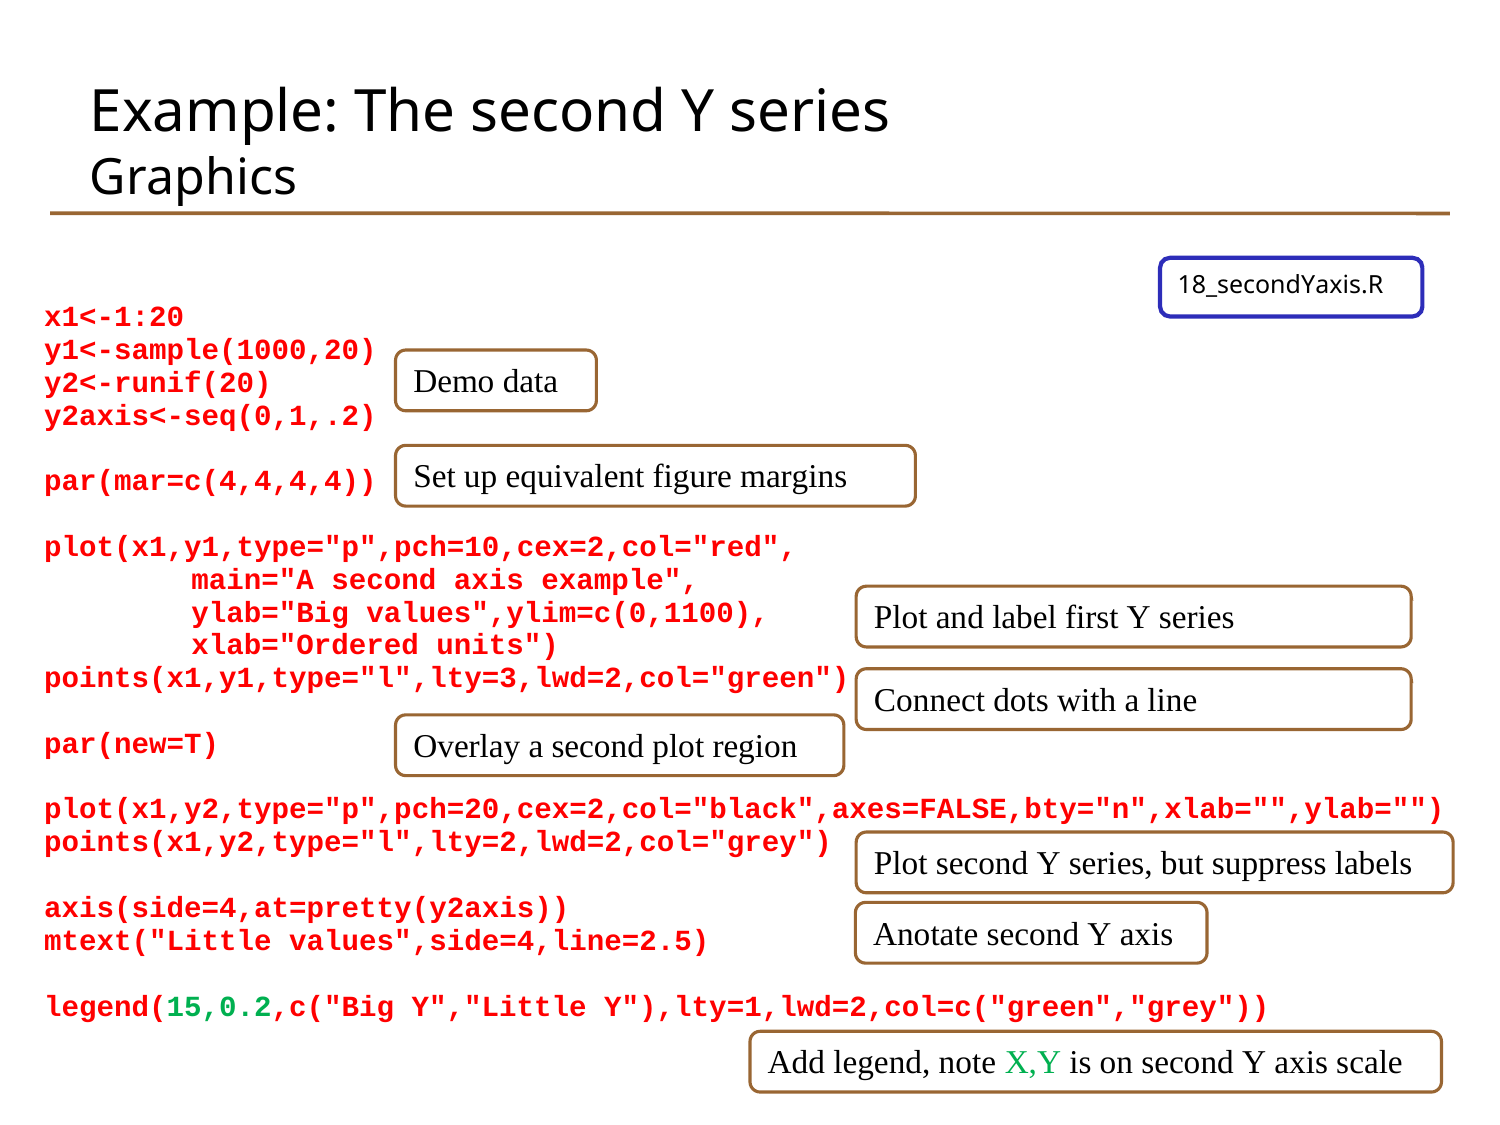

Example: The second Y series
Graphics
18_secondYaxis.R
x1<-1:20
y1<-sample(1000,20)
y2<-runif(20)
y2axis<-seq(0,1,.2)
par(mar=c(4,4,4,4))
plot(x1,y1,type="p",pch=10,cex=2,col="red",
		main="A second axis example",
		ylab="Big values",ylim=c(0,1100),
		xlab="Ordered units")
points(x1,y1,type="l",lty=3,lwd=2,col="green")
par(new=T)
plot(x1,y2,type="p",pch=20,cex=2,col="black",axes=FALSE,bty="n",xlab="",ylab="")
points(x1,y2,type="l",lty=2,lwd=2,col="grey")
axis(side=4,at=pretty(y2axis))
mtext("Little values",side=4,line=2.5)
legend(15,0.2,c("Big Y","Little Y"),lty=1,lwd=2,col=c("green","grey"))
Demo data
Set up equivalent figure margins
Plot and label first Y series
Connect dots with a line
Overlay a second plot region
Plot second Y series, but suppress labels
Anotate second Y axis
Add legend, note X,Y is on second Y axis scale